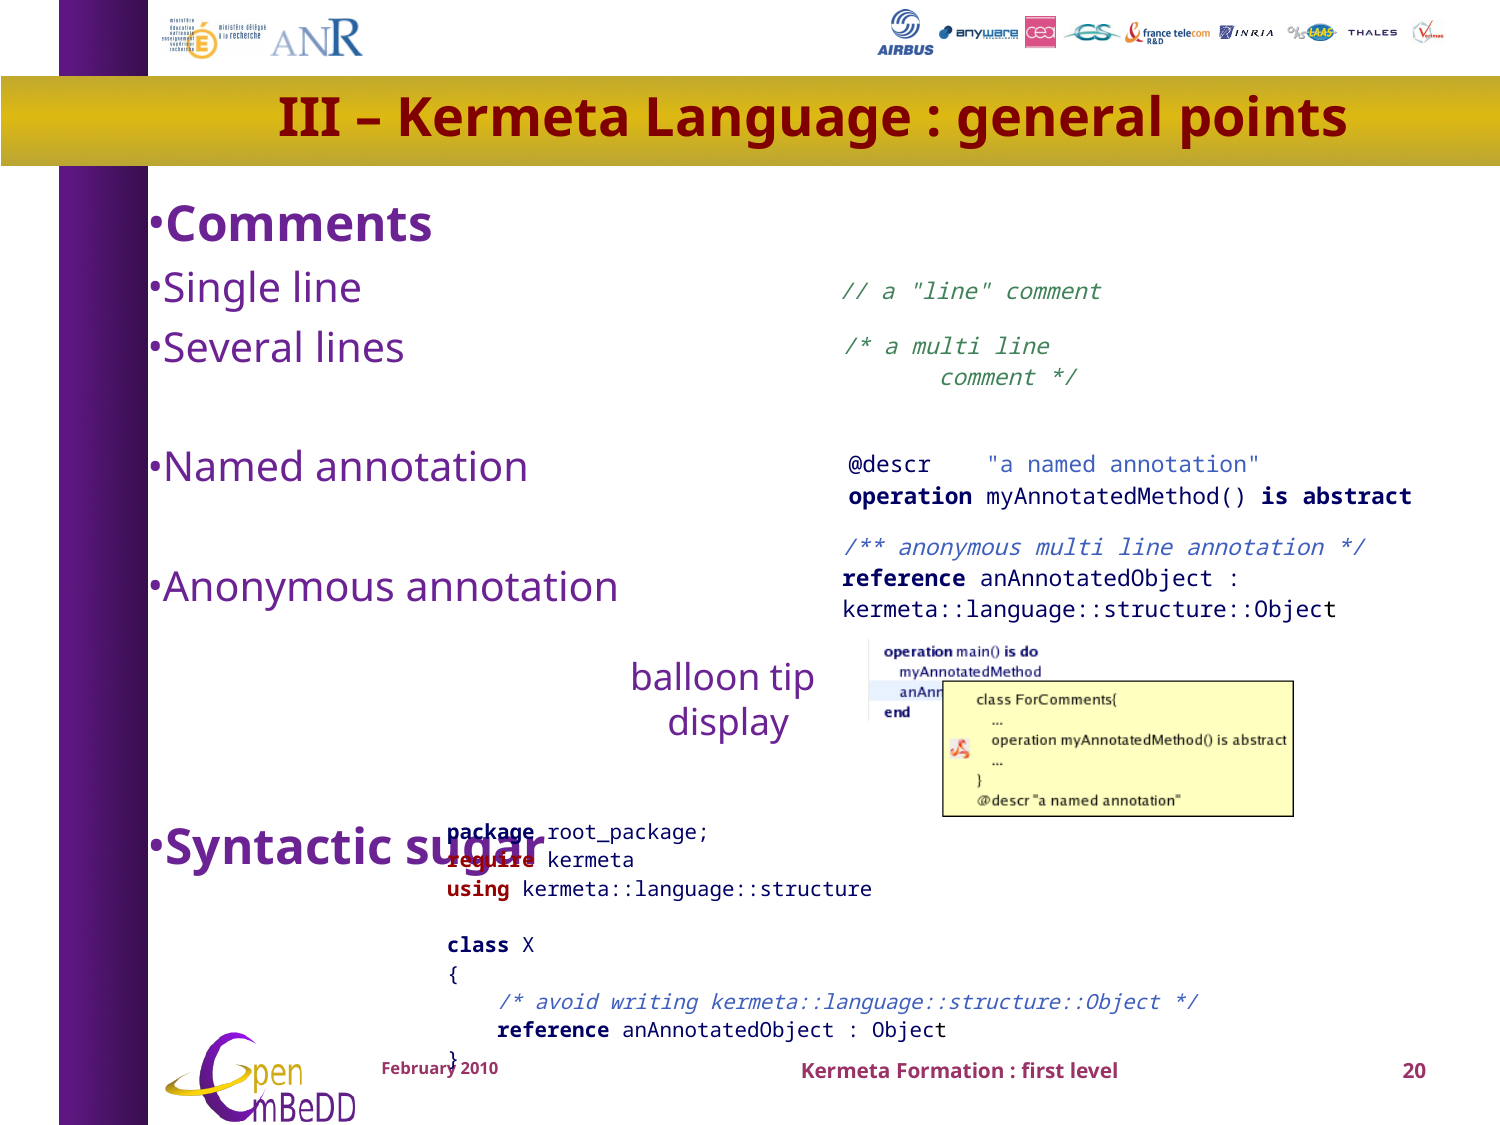

# III – Kermeta Language : general points
Comments
Single line
Several lines
Named annotation
Anonymous annotation
balloon tip display
Syntactic sugar
// a "line" comment
/* a multi line
 comment */
@descr "a named annotation"
operation myAnnotatedMethod() is abstract
/** anonymous multi line annotation */
reference anAnnotatedObject : kermeta::language::structure::Object
package root_package;
require kermeta
using kermeta::language::structure
class X
{
 /* avoid writing kermeta::language::structure::Object */
 reference anAnnotatedObject : Object
}
Kermeta Formation : first level
February 2010
19